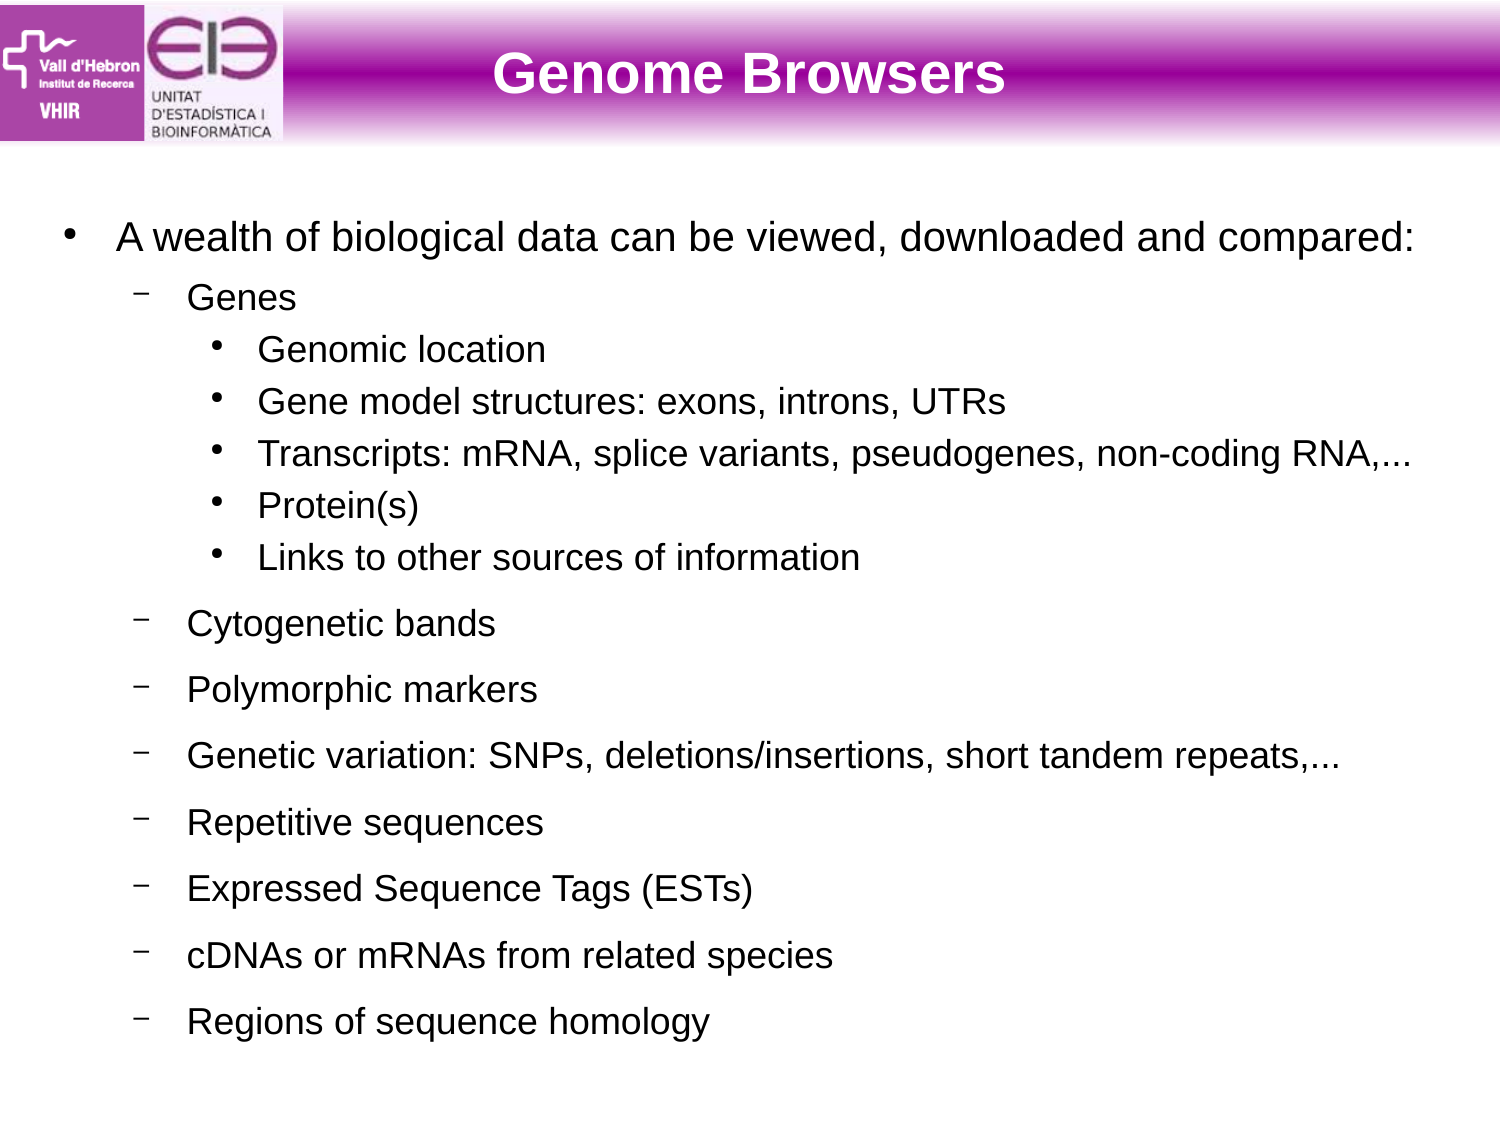

Genome Browsers
# A wealth of biological data can be viewed, downloaded and compared:
Genes
Genomic location
Gene model structures: exons, introns, UTRs
Transcripts: mRNA, splice variants, pseudogenes, non-coding RNA,...
Protein(s)
Links to other sources of information
Cytogenetic bands
Polymorphic markers
Genetic variation: SNPs, deletions/insertions, short tandem repeats,...
Repetitive sequences
Expressed Sequence Tags (ESTs)
cDNAs or mRNAs from related species
Regions of sequence homology